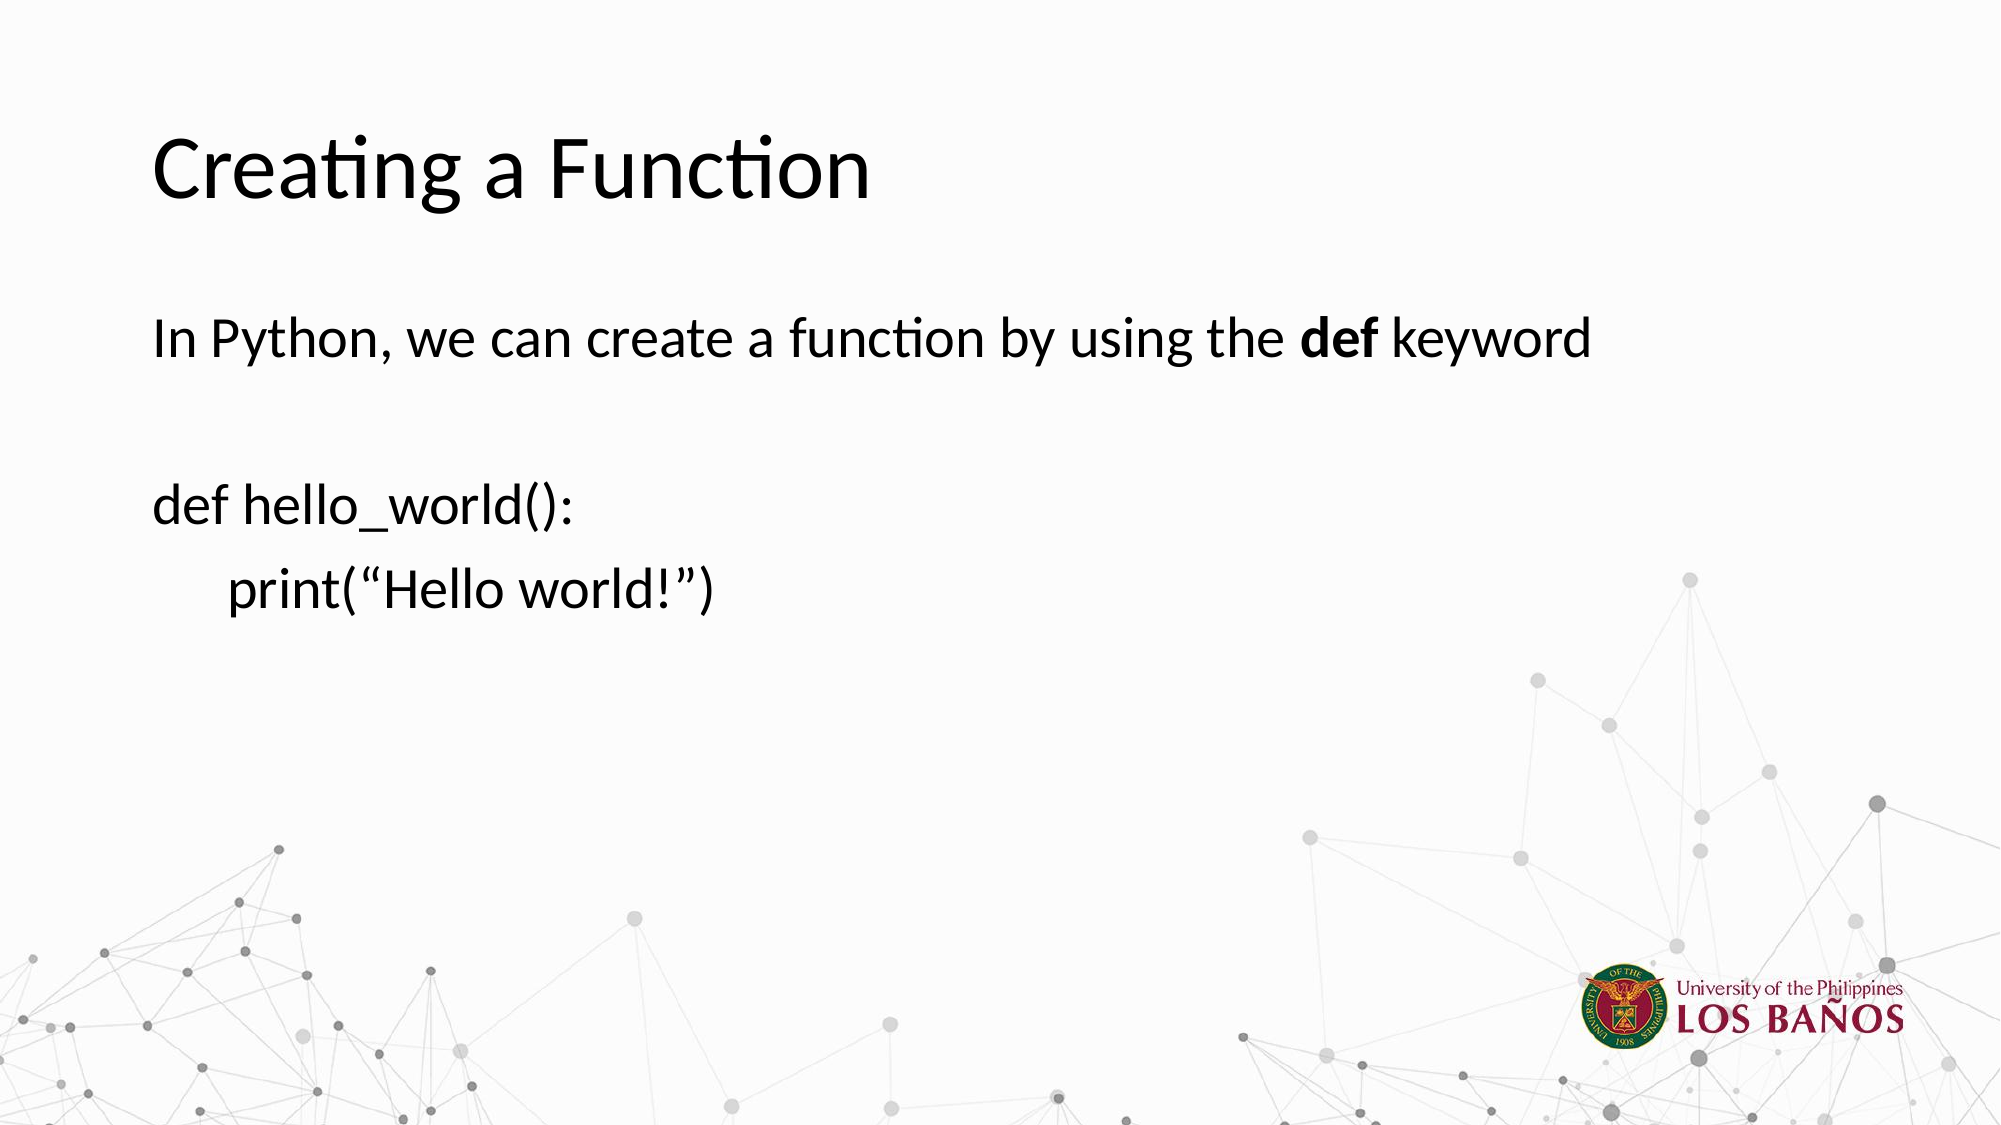

# Creating a Function
In Python, we can create a function by using the def keyword
def hello_world():
print(“Hello world!”)